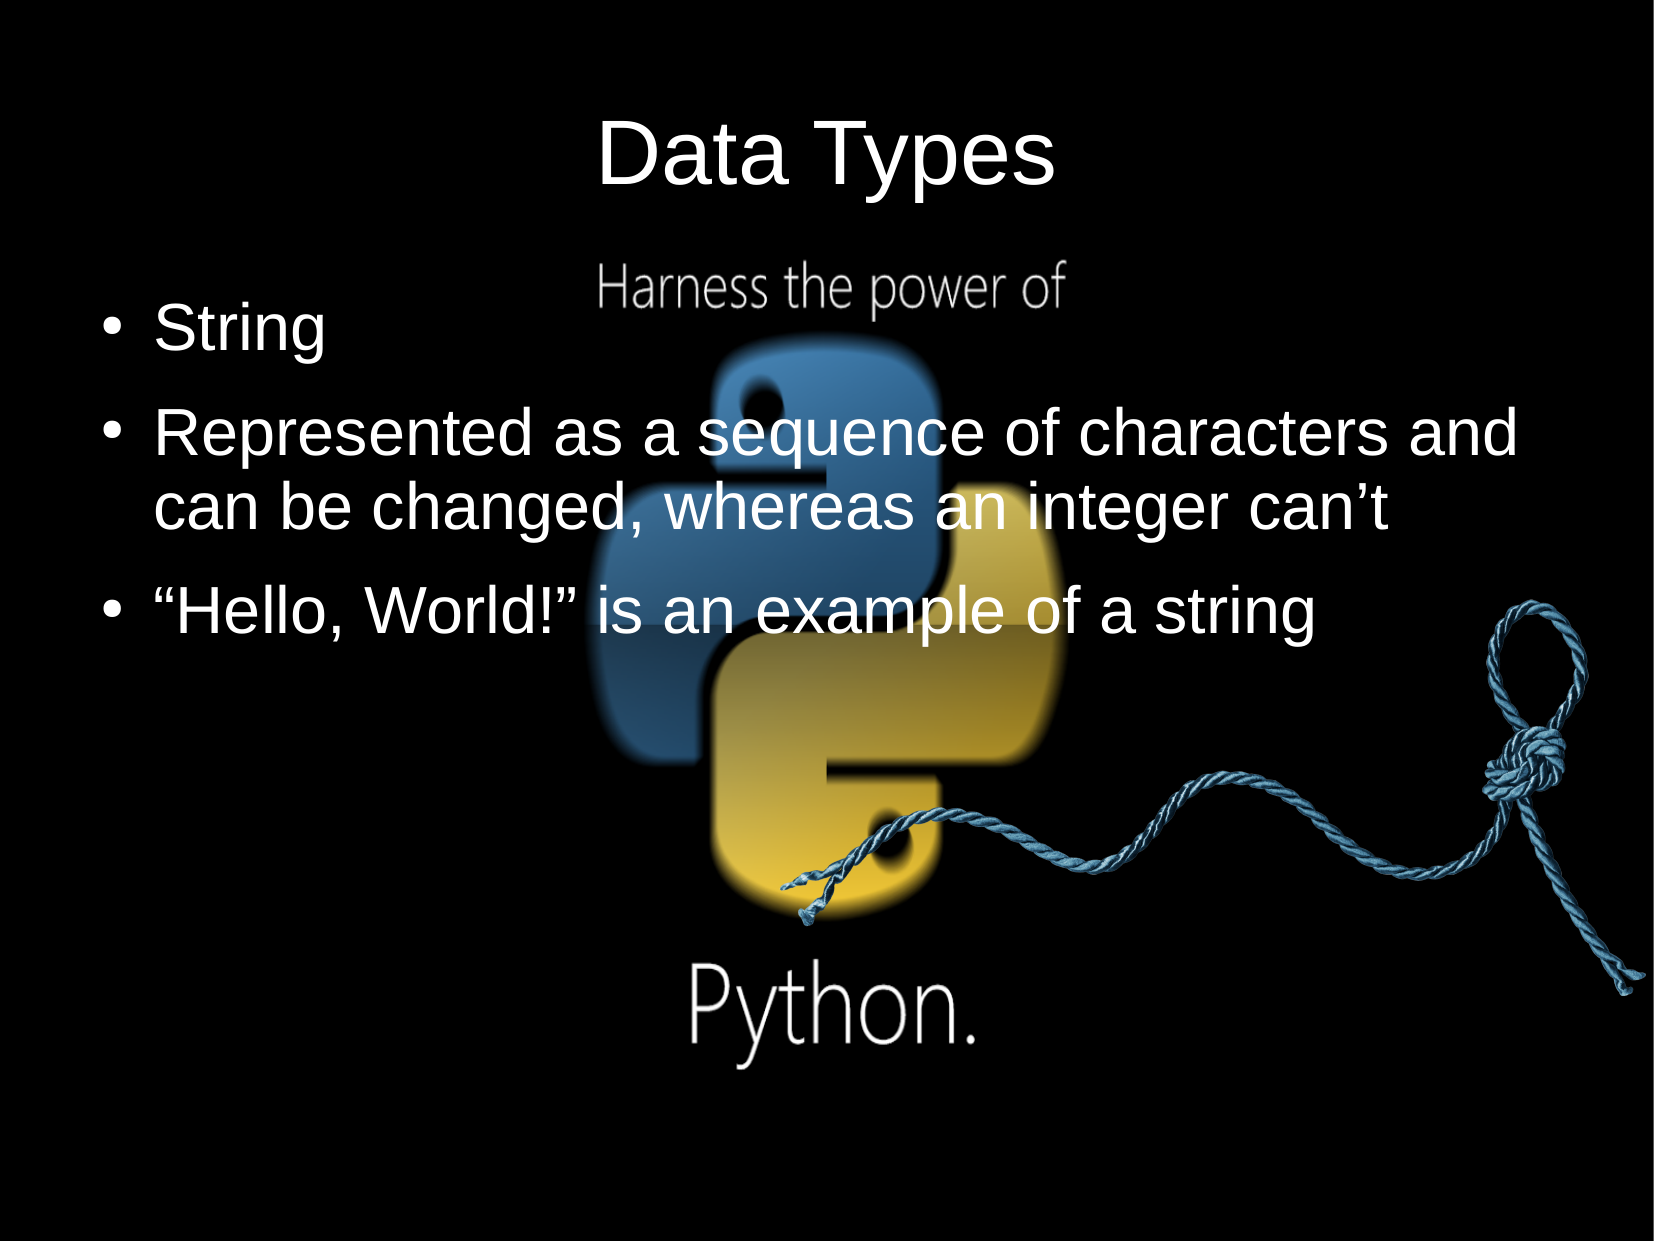

# Data Types
String
Represented as a sequence of characters and can be changed, whereas an integer can’t
“Hello, World!” is an example of a string